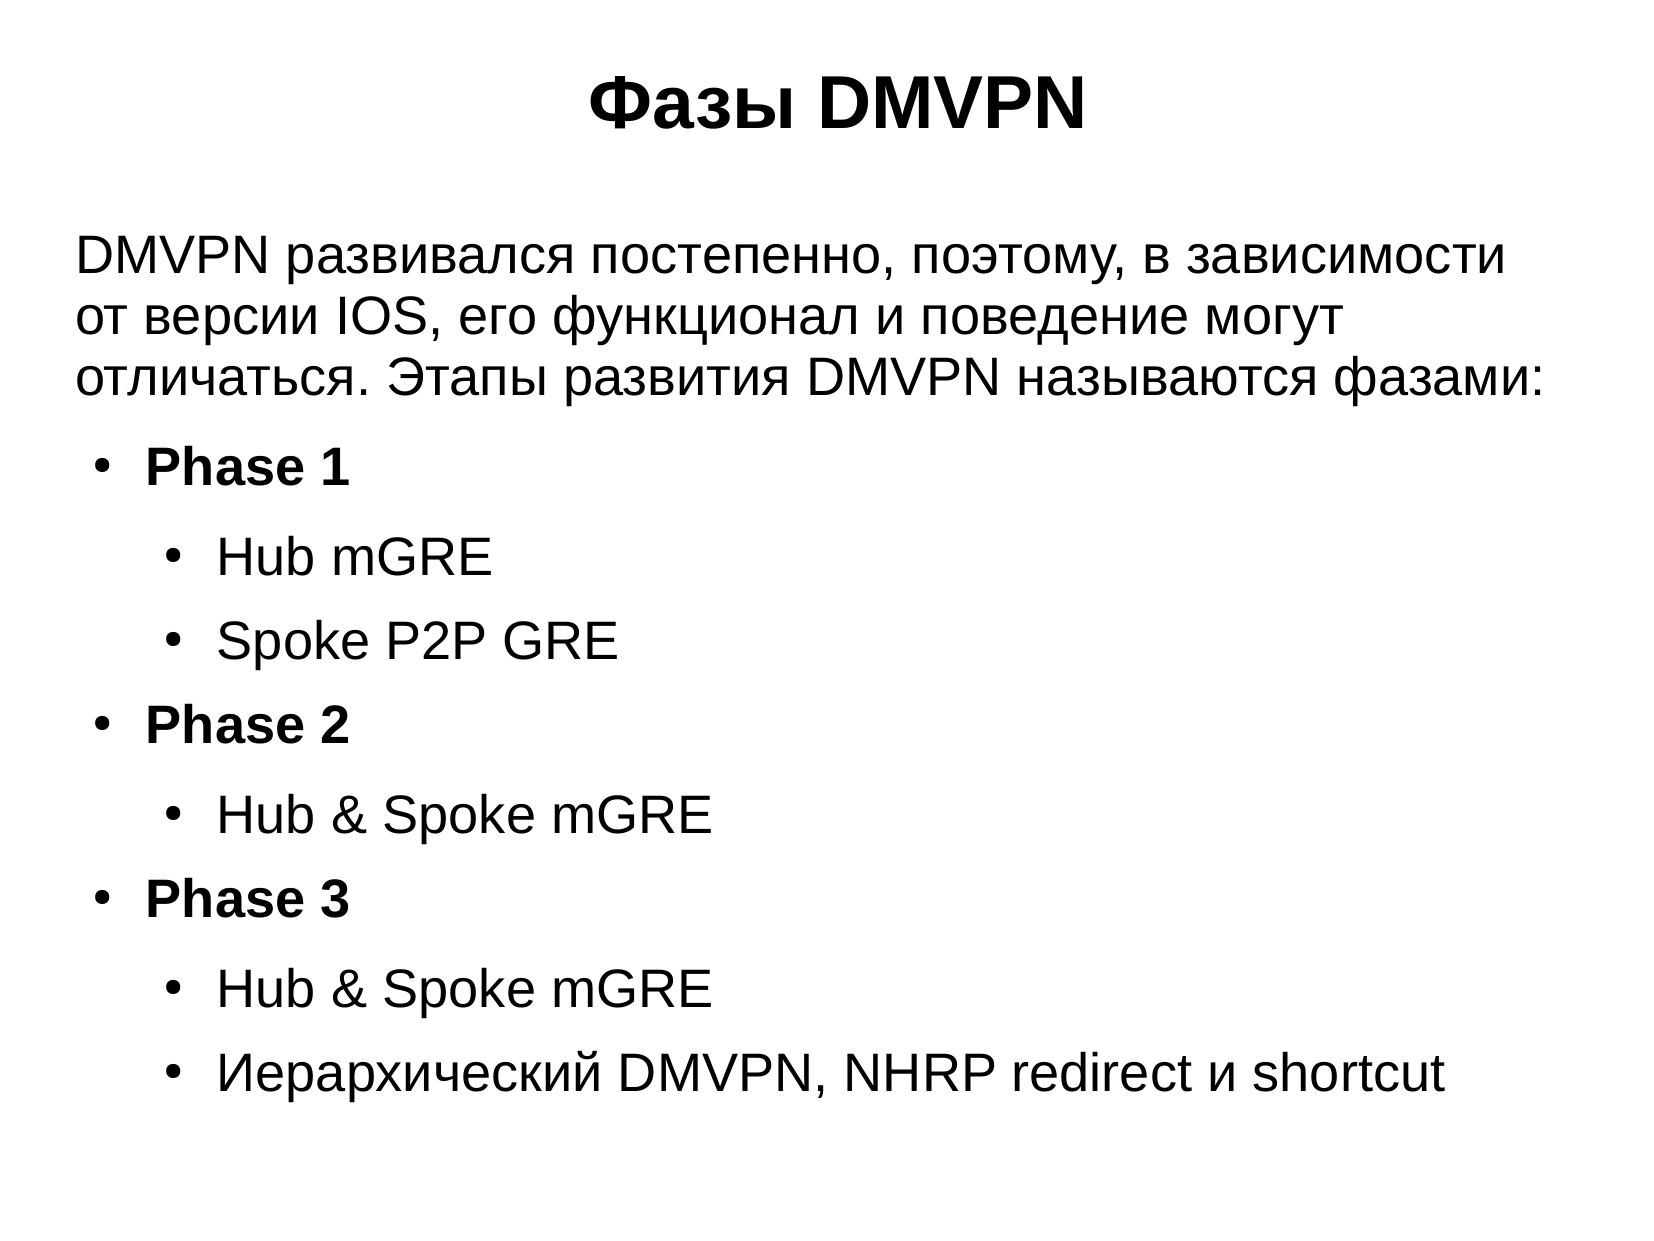

Фазы DMVPN
# DMVPN развивался постепенно, поэтому, в зависимости от версии IOS, его функционал и поведение могут отличаться. Этапы развития DMVPN называются фазами:
Phase 1
Hub mGRE
Spoke P2P GRE
Phase 2
Hub & Spoke mGRE
Phase 3
Hub & Spoke mGRE
Иерархический DMVPN, NHRP redirect и shortcut